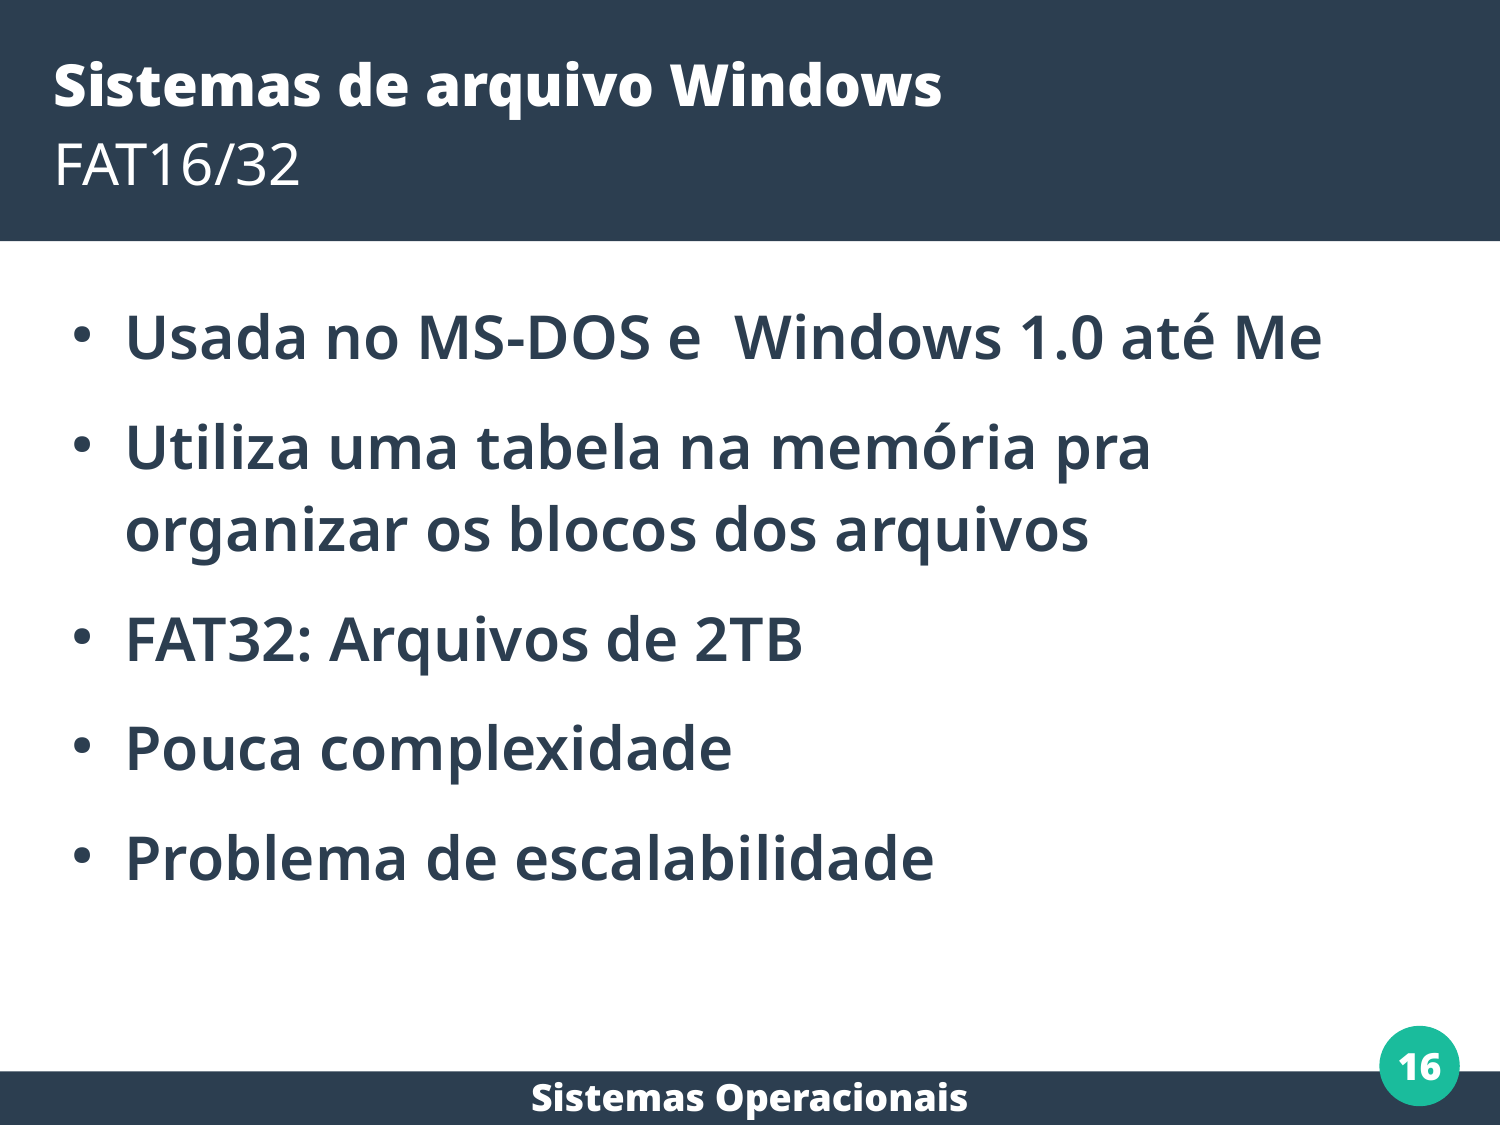

# Sistemas de arquivo Windows FAT16/32
Usada no MS-DOS e Windows 1.0 até Me
Utiliza uma tabela na memória pra organizar os blocos dos arquivos
FAT32: Arquivos de 2TB
Pouca complexidade
Problema de escalabilidade
16
Sistemas Operacionais